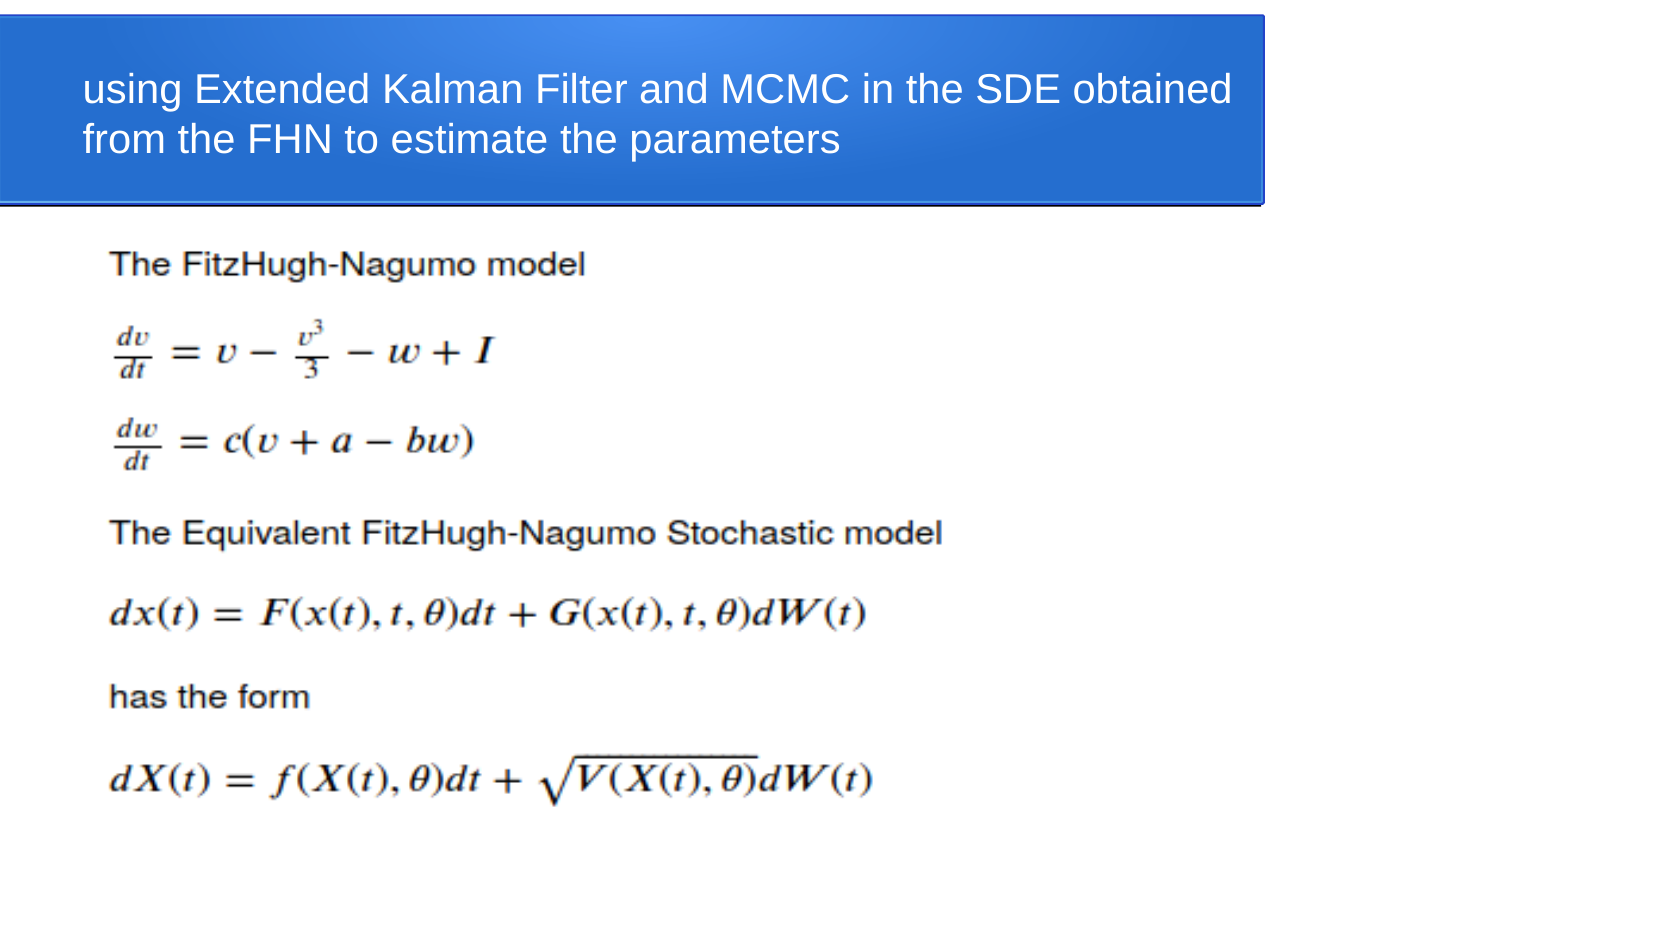

# using Extended Kalman Filter and MCMC in the SDE obtained from the FHN to estimate the parameters